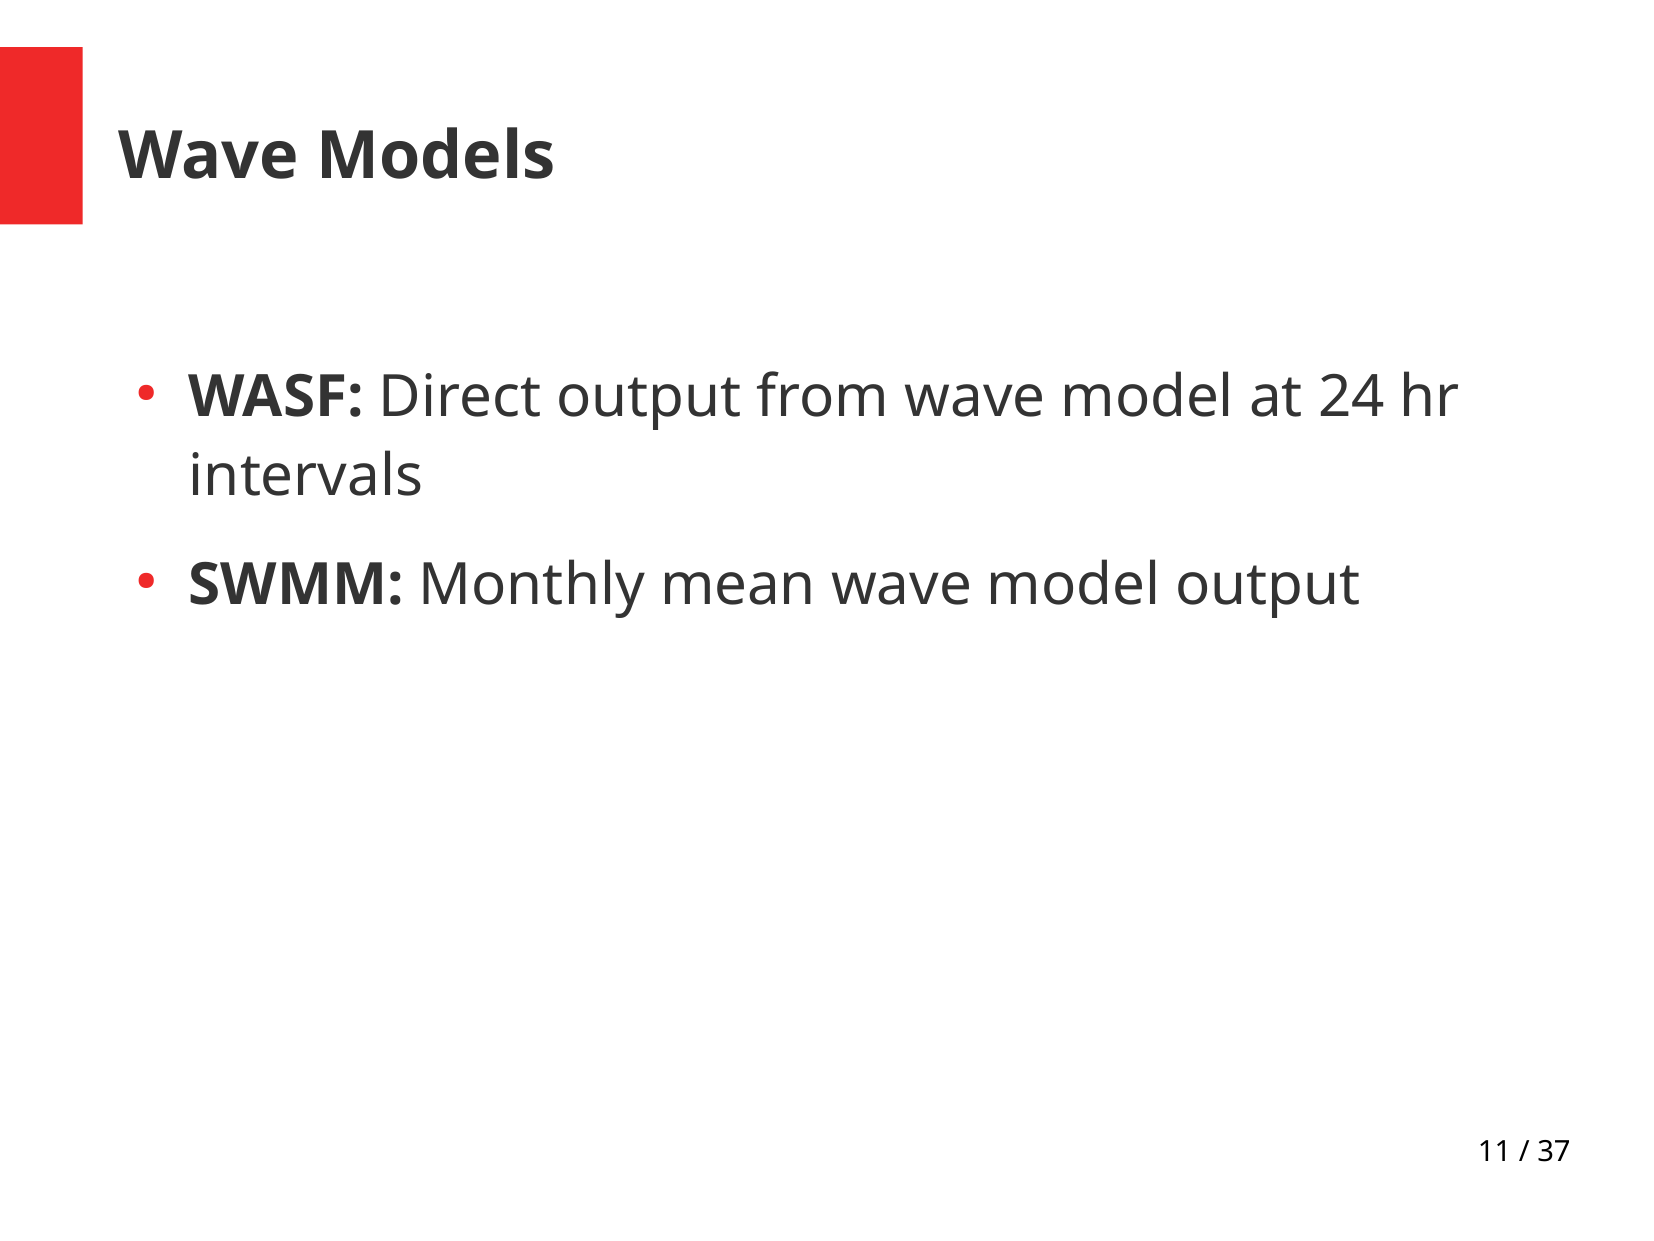

# Wave Models
WASF: Direct output from wave model at 24 hr intervals
SWMM: Monthly mean wave model output
11